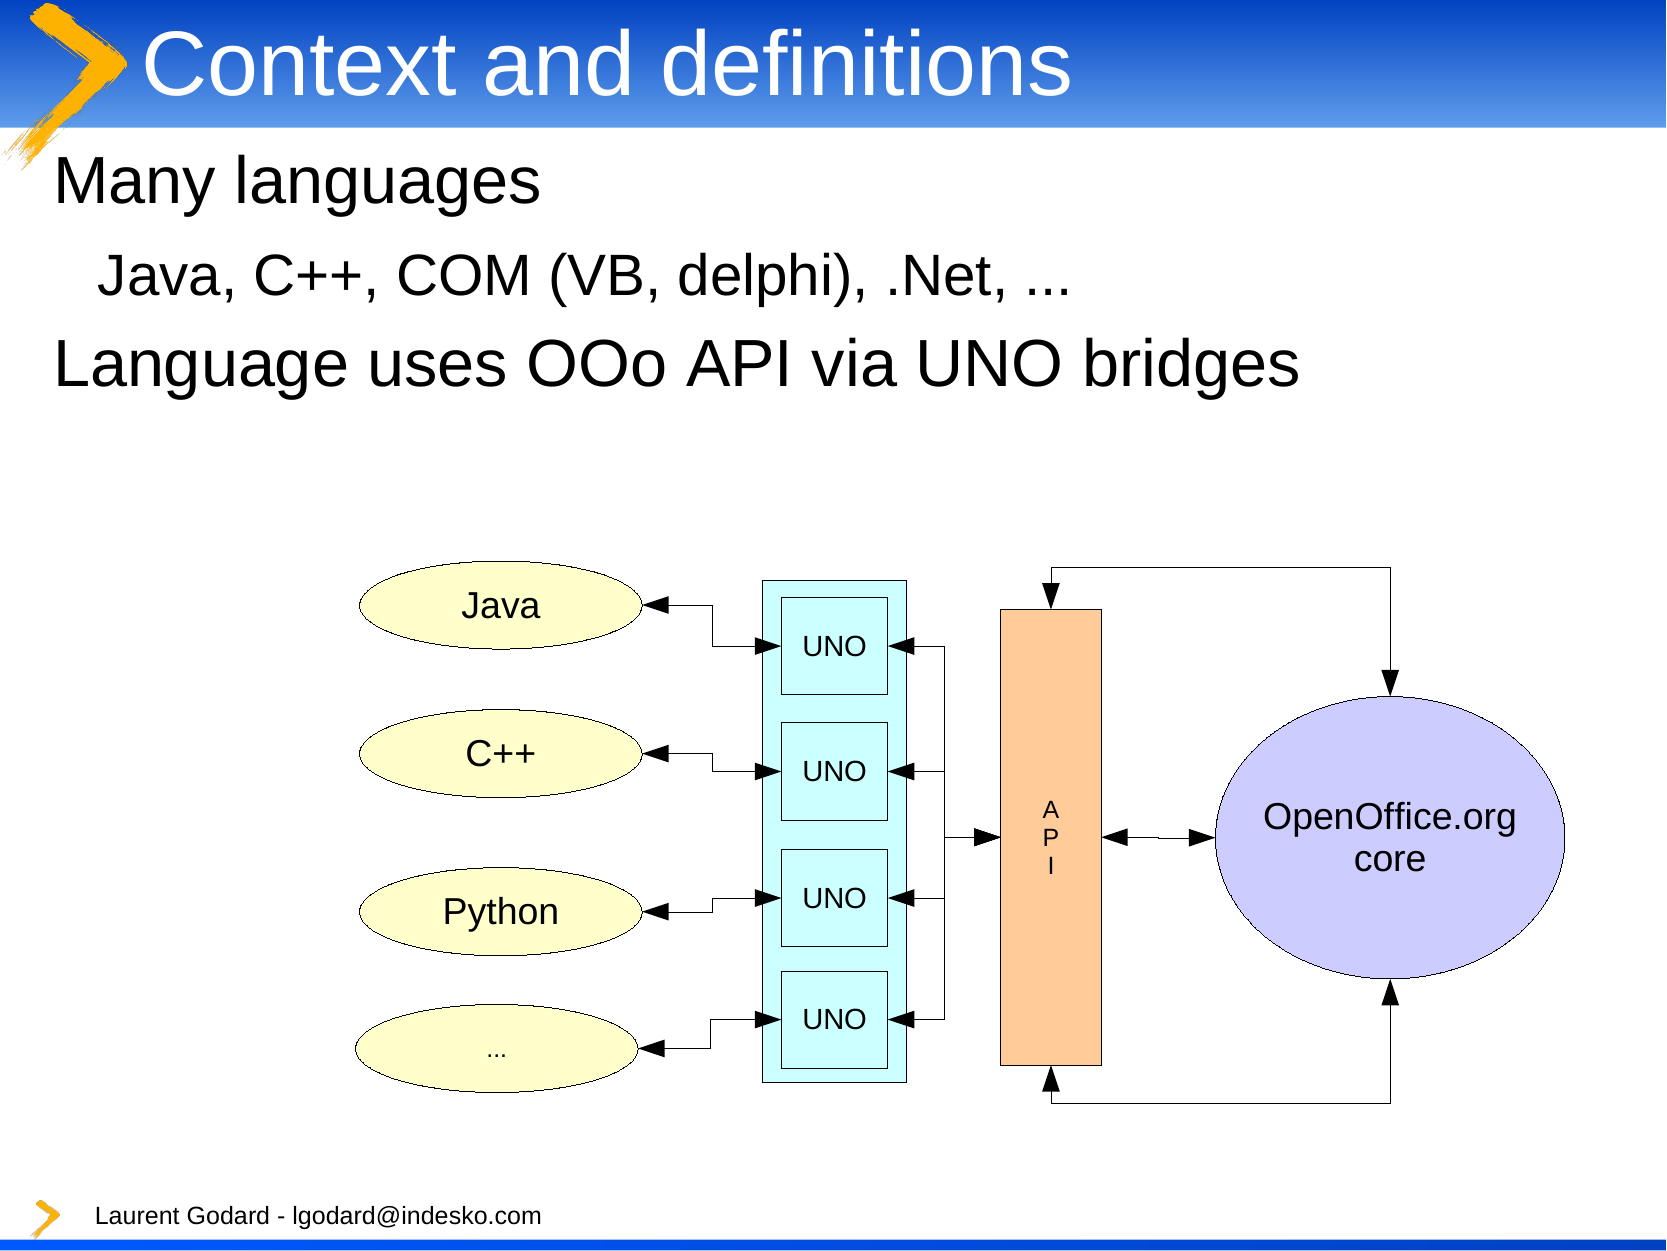

# Context and definitions
Many languages
Java, C++, COM (VB, delphi), .Net, ...
Language uses OOo API via UNO bridges
Java
UNO
A
P
I
OpenOffice.org
core
C++
UNO
UNO
Python
UNO
...